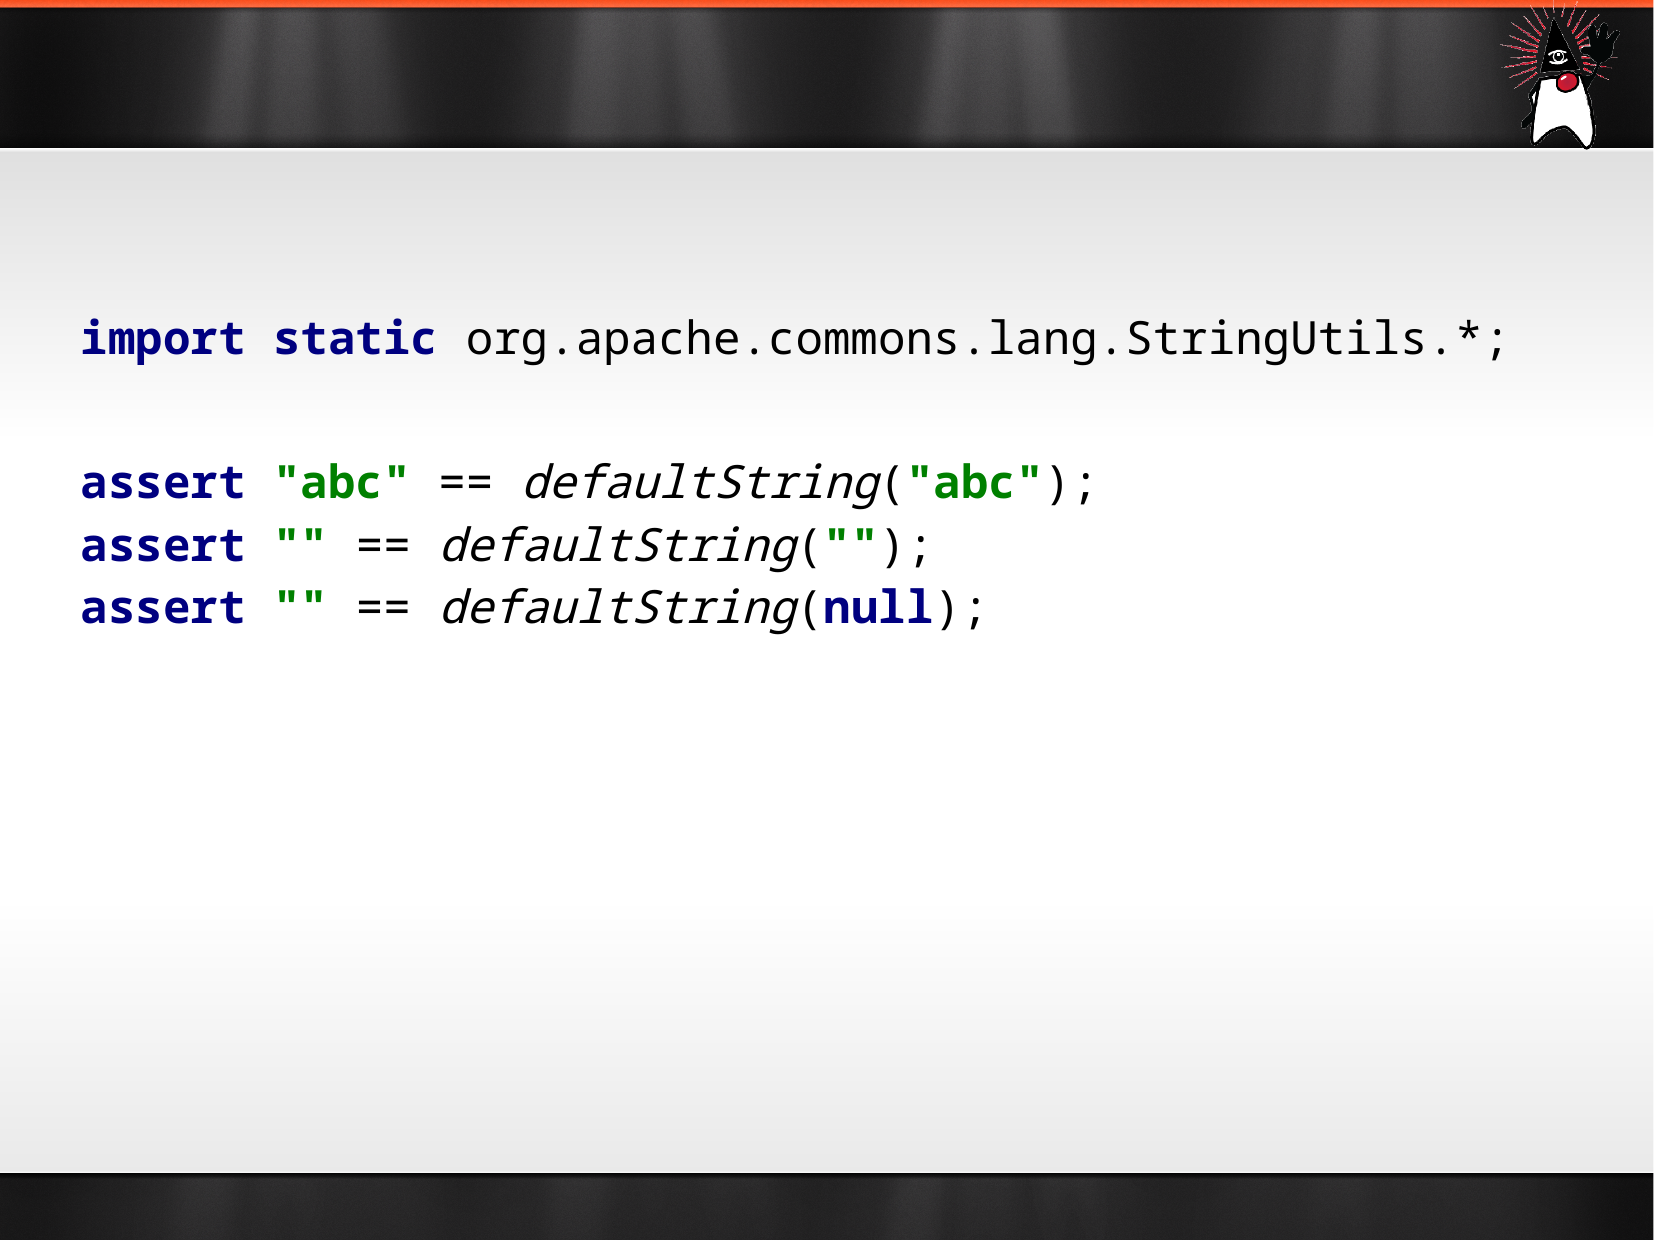

#
import static org.apache.commons.lang.StringUtils.*;
assert "abc" == defaultString("abc");
assert "" == defaultString("");
assert "" == defaultString(null);